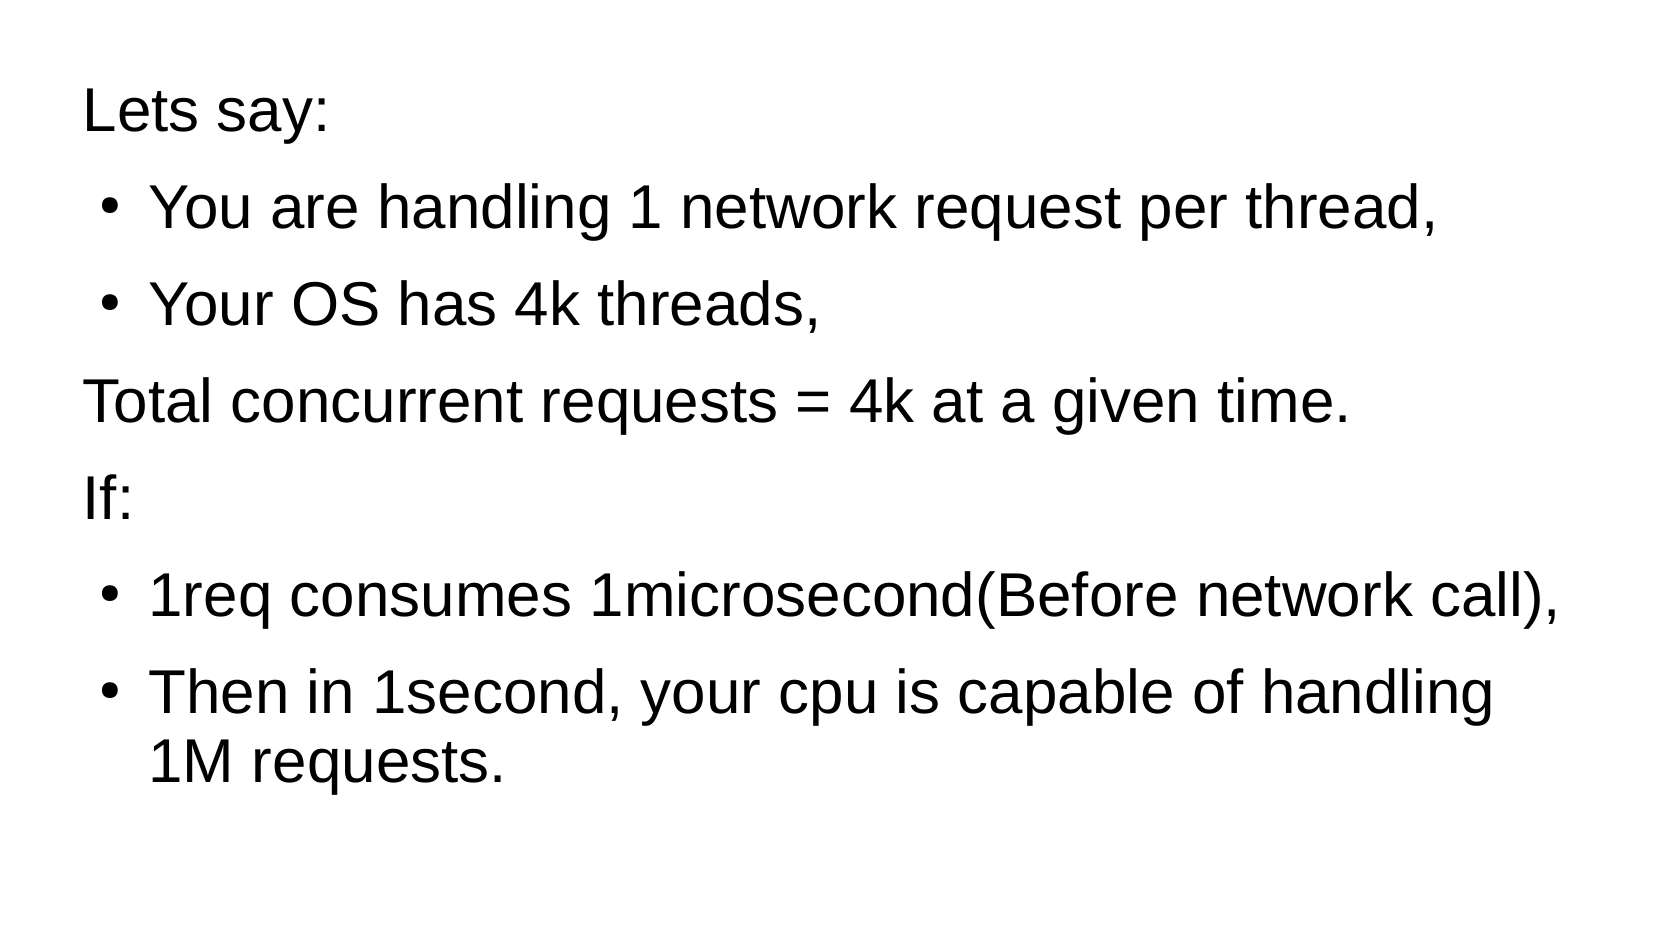

# Lets say:
You are handling 1 network request per thread,
Your OS has 4k threads,
Total concurrent requests = 4k at a given time.
If:
1req consumes 1microsecond(Before network call),
Then in 1second, your cpu is capable of handling 1M requests.